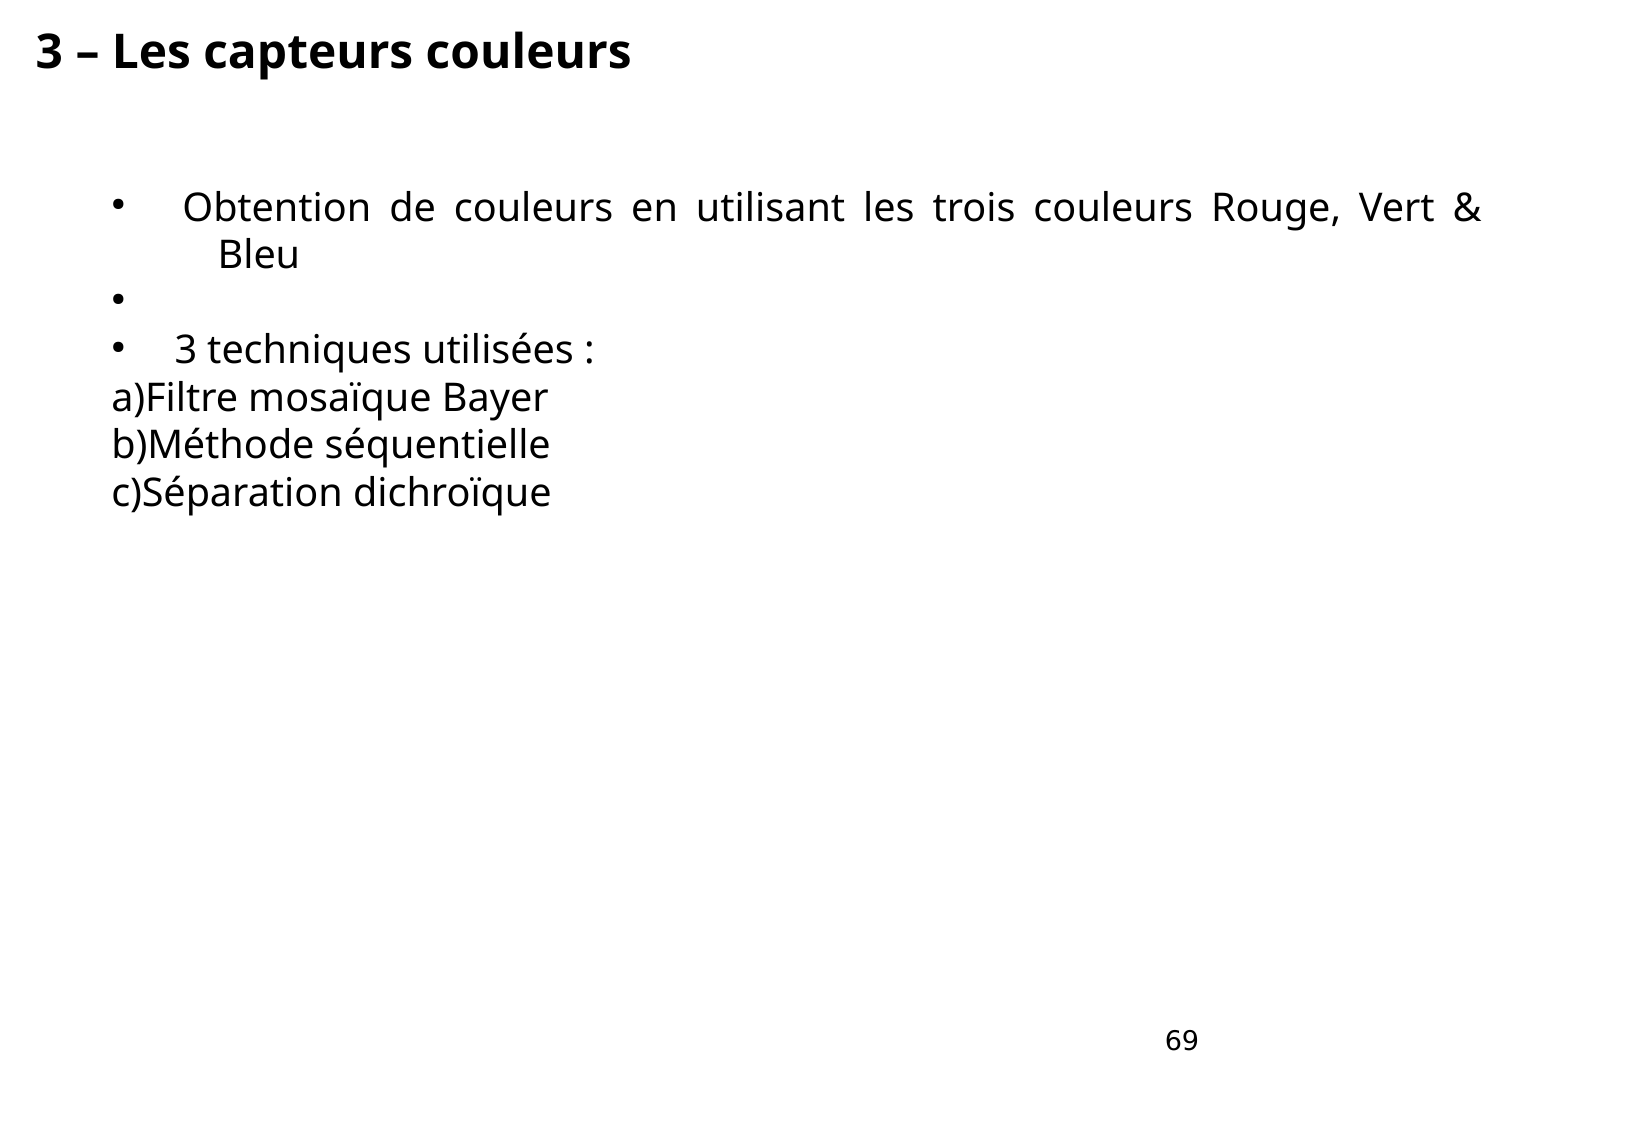

3 – Les capteurs couleurs
 Obtention de couleurs en utilisant les trois couleurs Rouge, Vert & Bleu
 3 techniques utilisées :
Filtre mosaïque Bayer
Méthode séquentielle
Séparation dichroïque